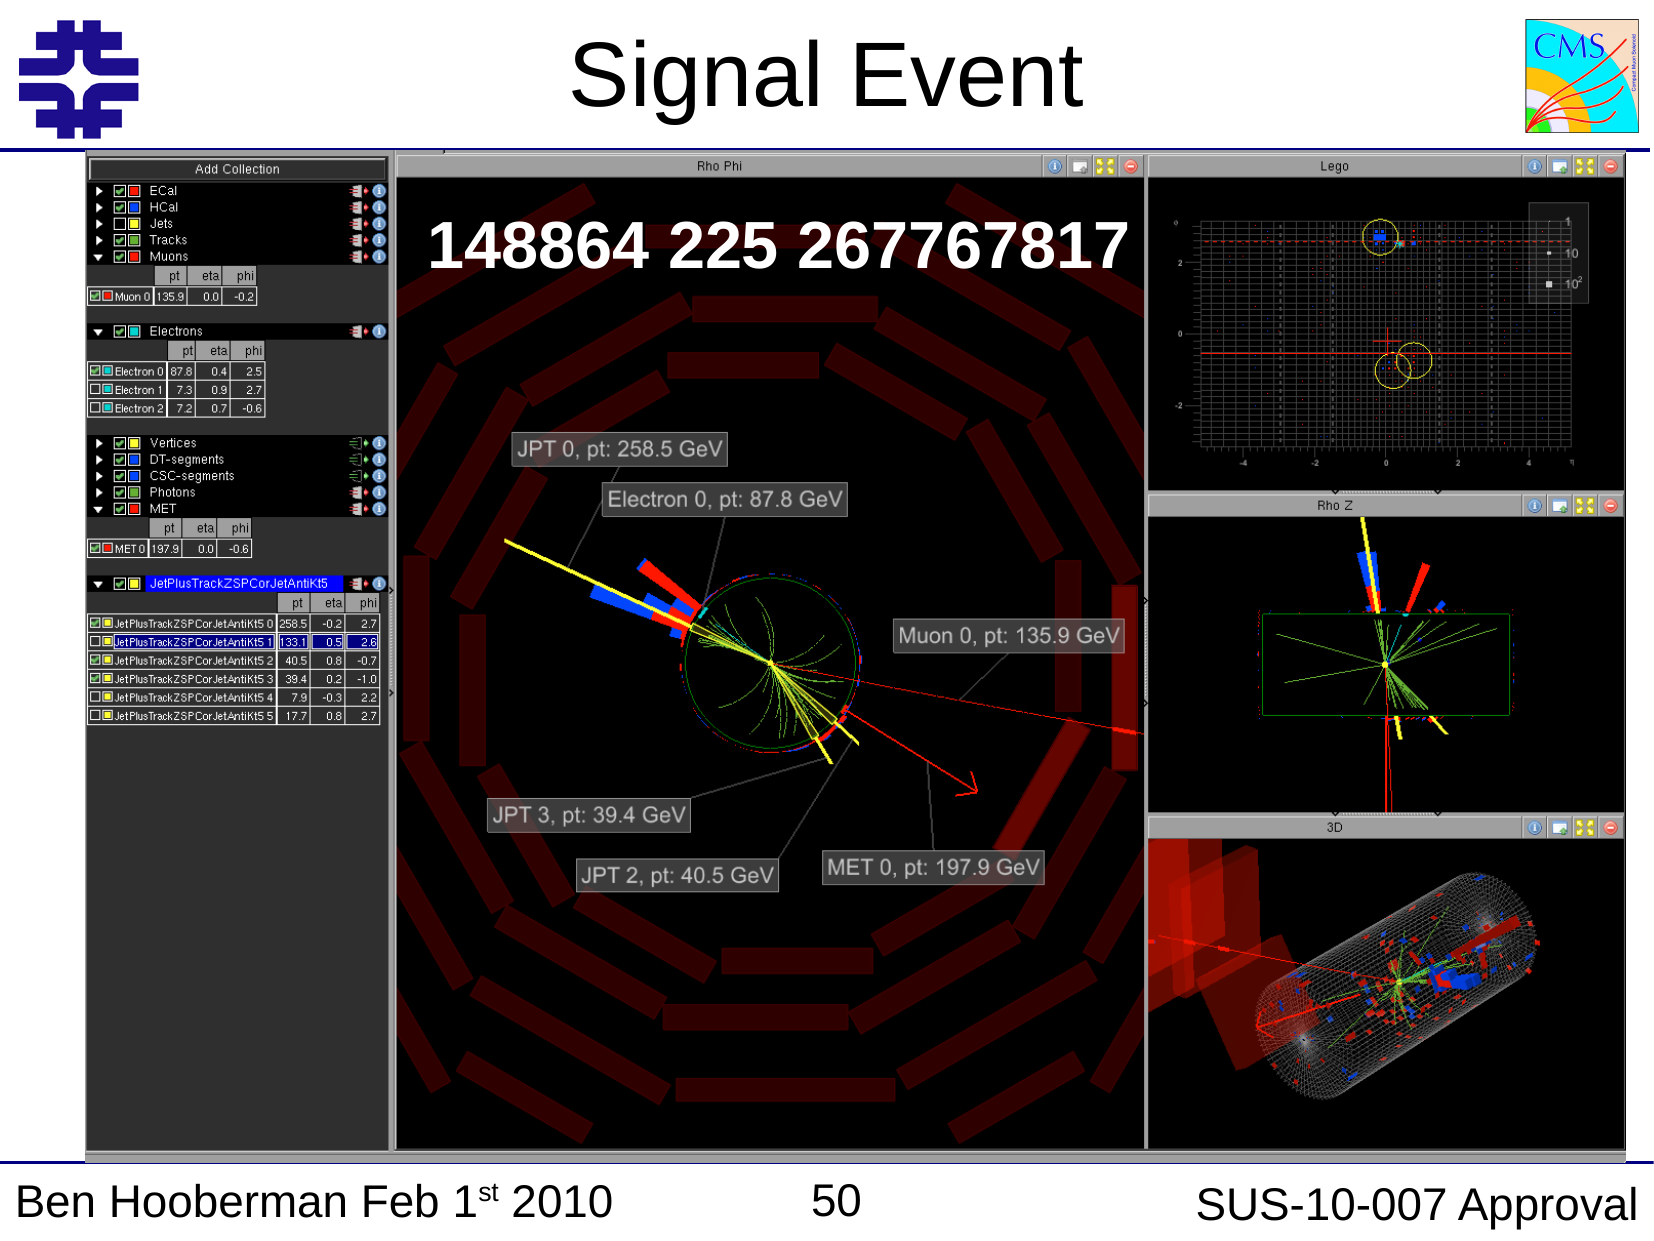

# Signal Event
148864 225 267767817
148864 225 267767817
50